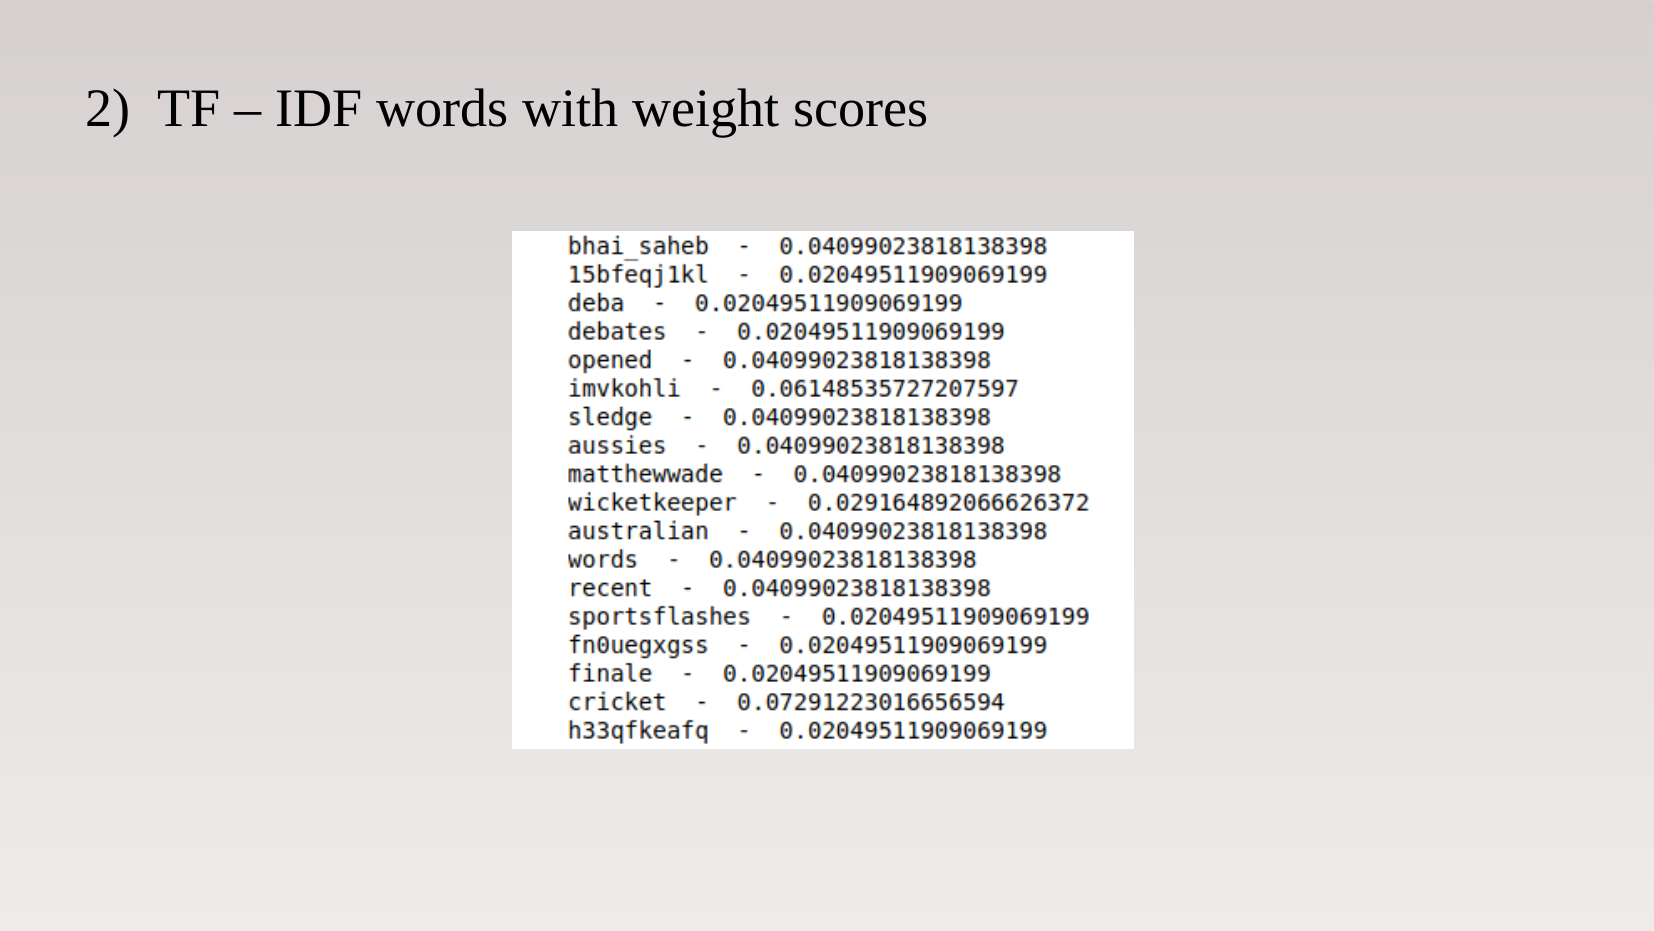

#
 TF – IDF words with weight scores